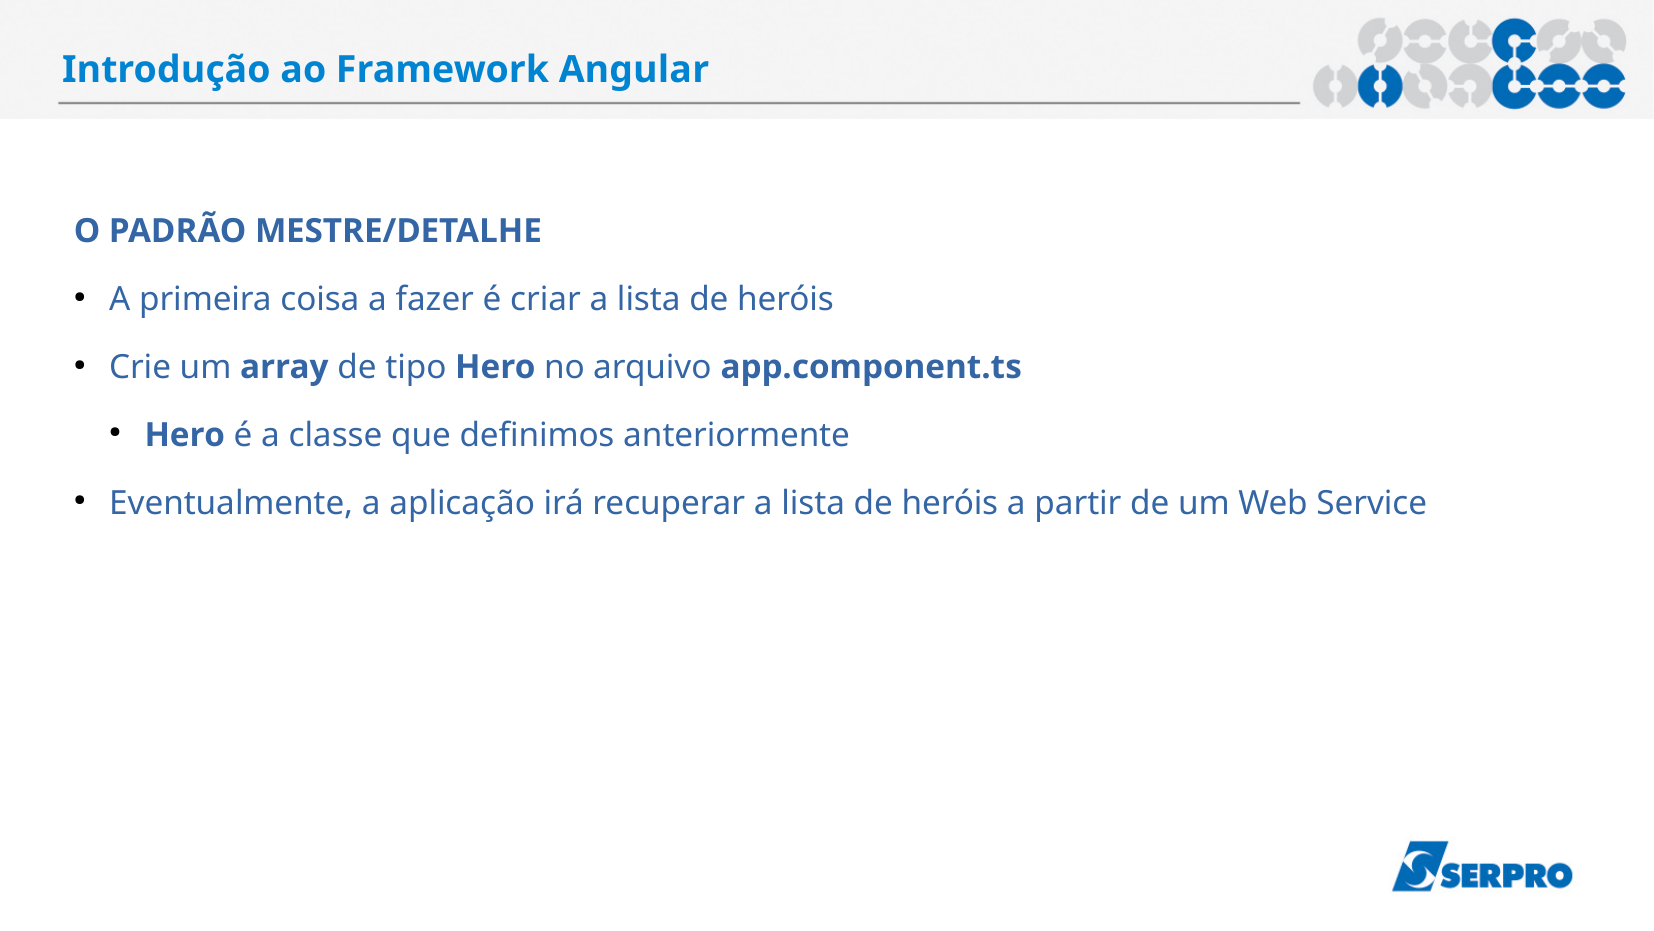

Introdução ao Framework Angular
O PADRÃO MESTRE/DETALHE
A primeira coisa a fazer é criar a lista de heróis
Crie um array de tipo Hero no arquivo app.component.ts
Hero é a classe que definimos anteriormente
Eventualmente, a aplicação irá recuperar a lista de heróis a partir de um Web Service